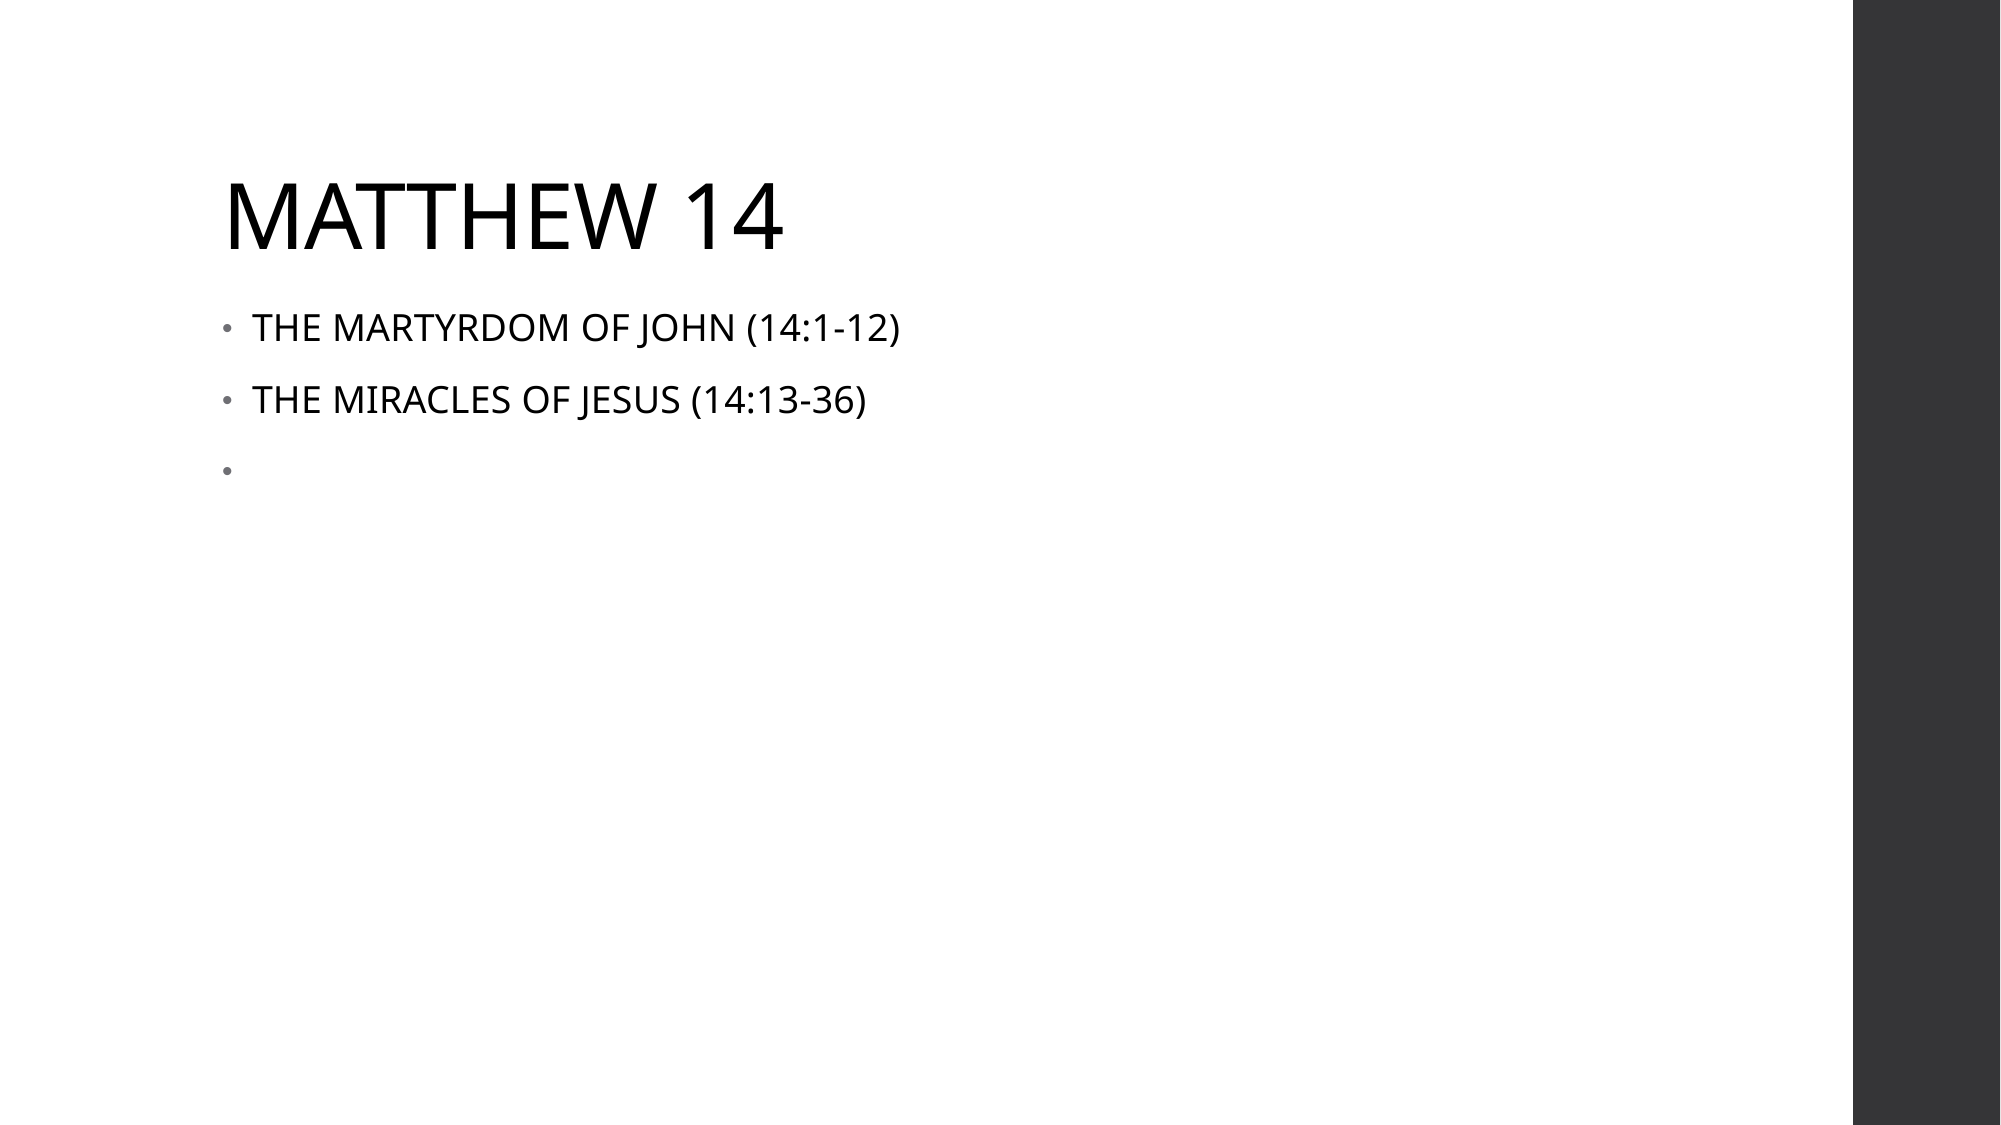

# MATTHEW 14
THE MARTYRDOM OF JOHN (14:1-12)
THE MIRACLES OF JESUS (14:13-36)